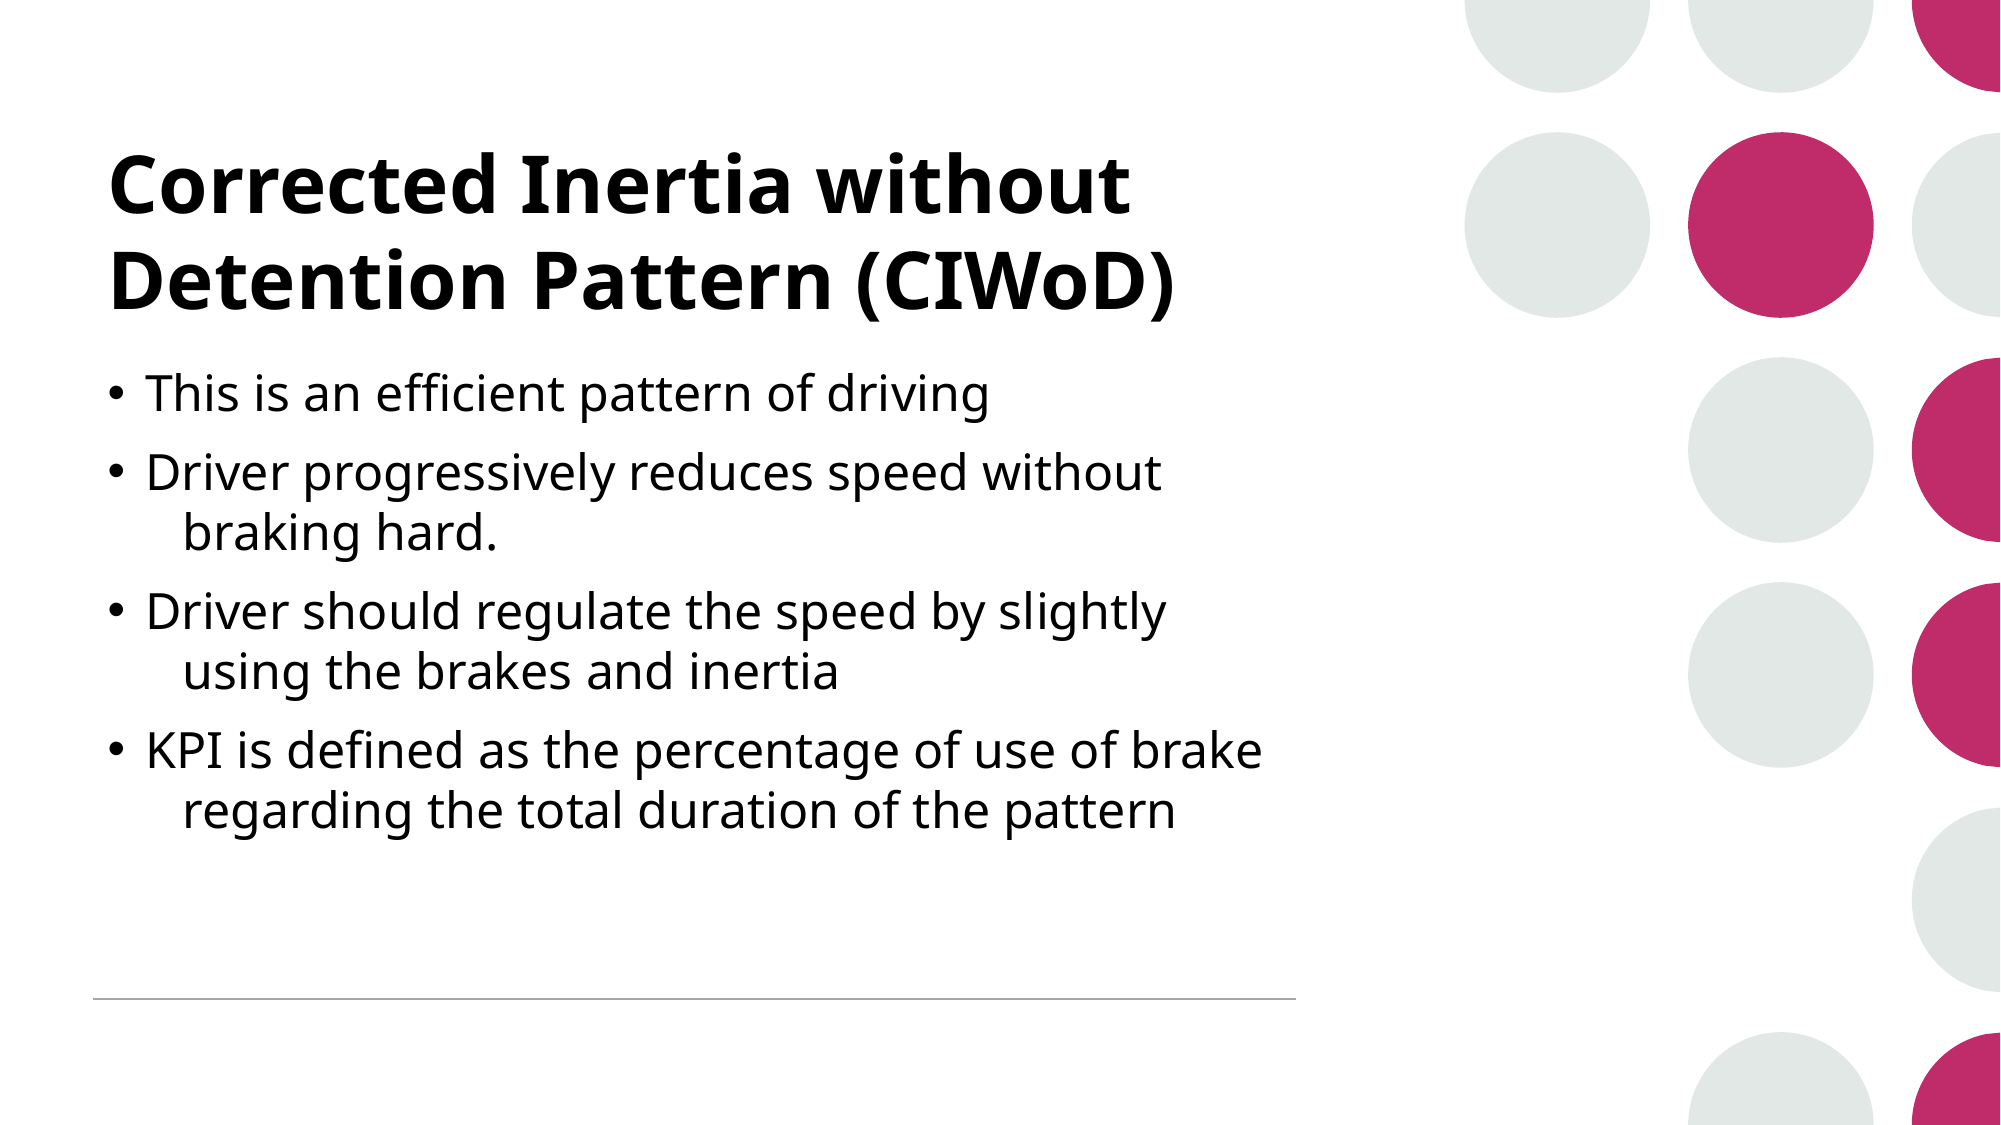

# Corrected Inertia without Detention Pattern (CIWoD)
This is an efficient pattern of driving
Driver progressively reduces speed without braking hard.
Driver should regulate the speed by slightly using the brakes and inertia
KPI is defined as the percentage of use of brake regarding the total duration of the pattern